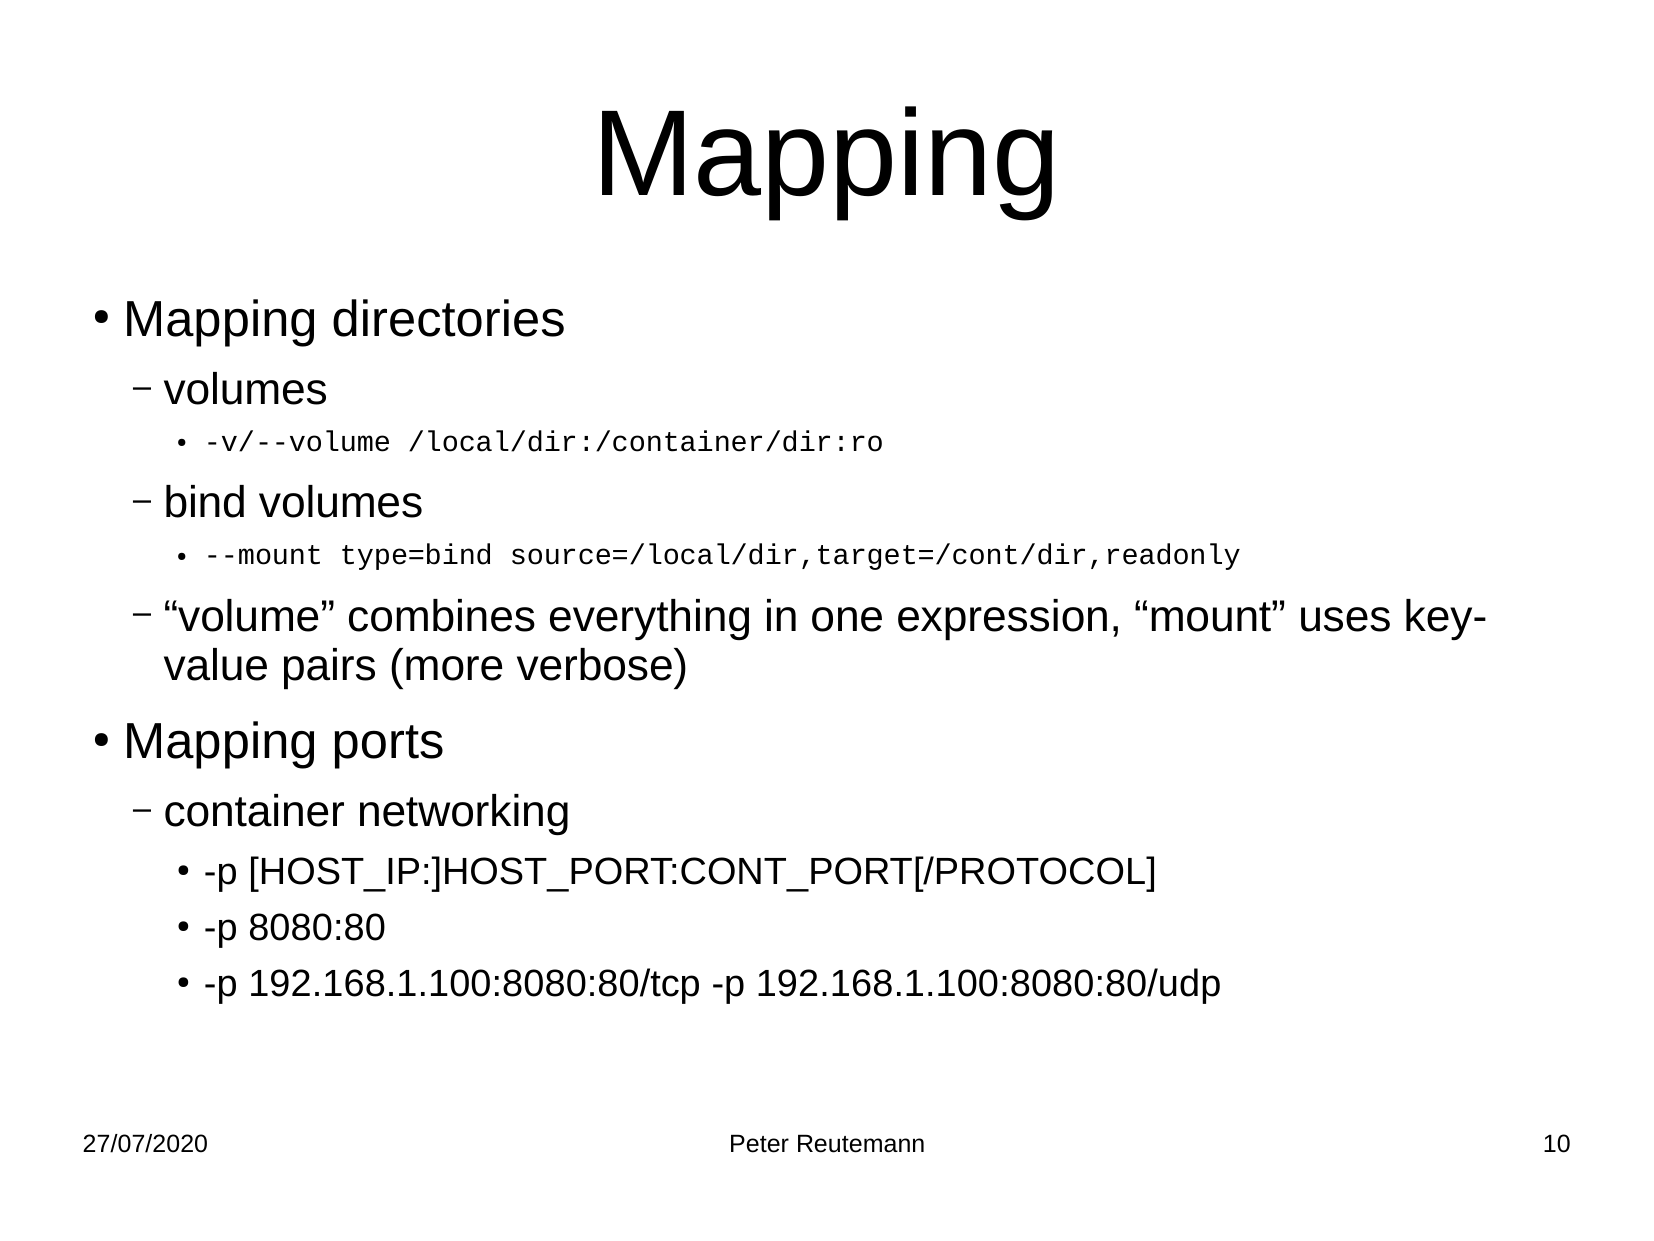

# Mapping
Mapping directories
volumes
-v/--volume /local/dir:/container/dir:ro
bind volumes
--mount type=bind source=/local/dir,target=/cont/dir,readonly
“volume” combines everything in one expression, “mount” uses key-value pairs (more verbose)
Mapping ports
container networking
-p [HOST_IP:]HOST_PORT:CONT_PORT[/PROTOCOL]
-p 8080:80
-p 192.168.1.100:8080:80/tcp -p 192.168.1.100:8080:80/udp
27/07/2020
Peter Reutemann
10